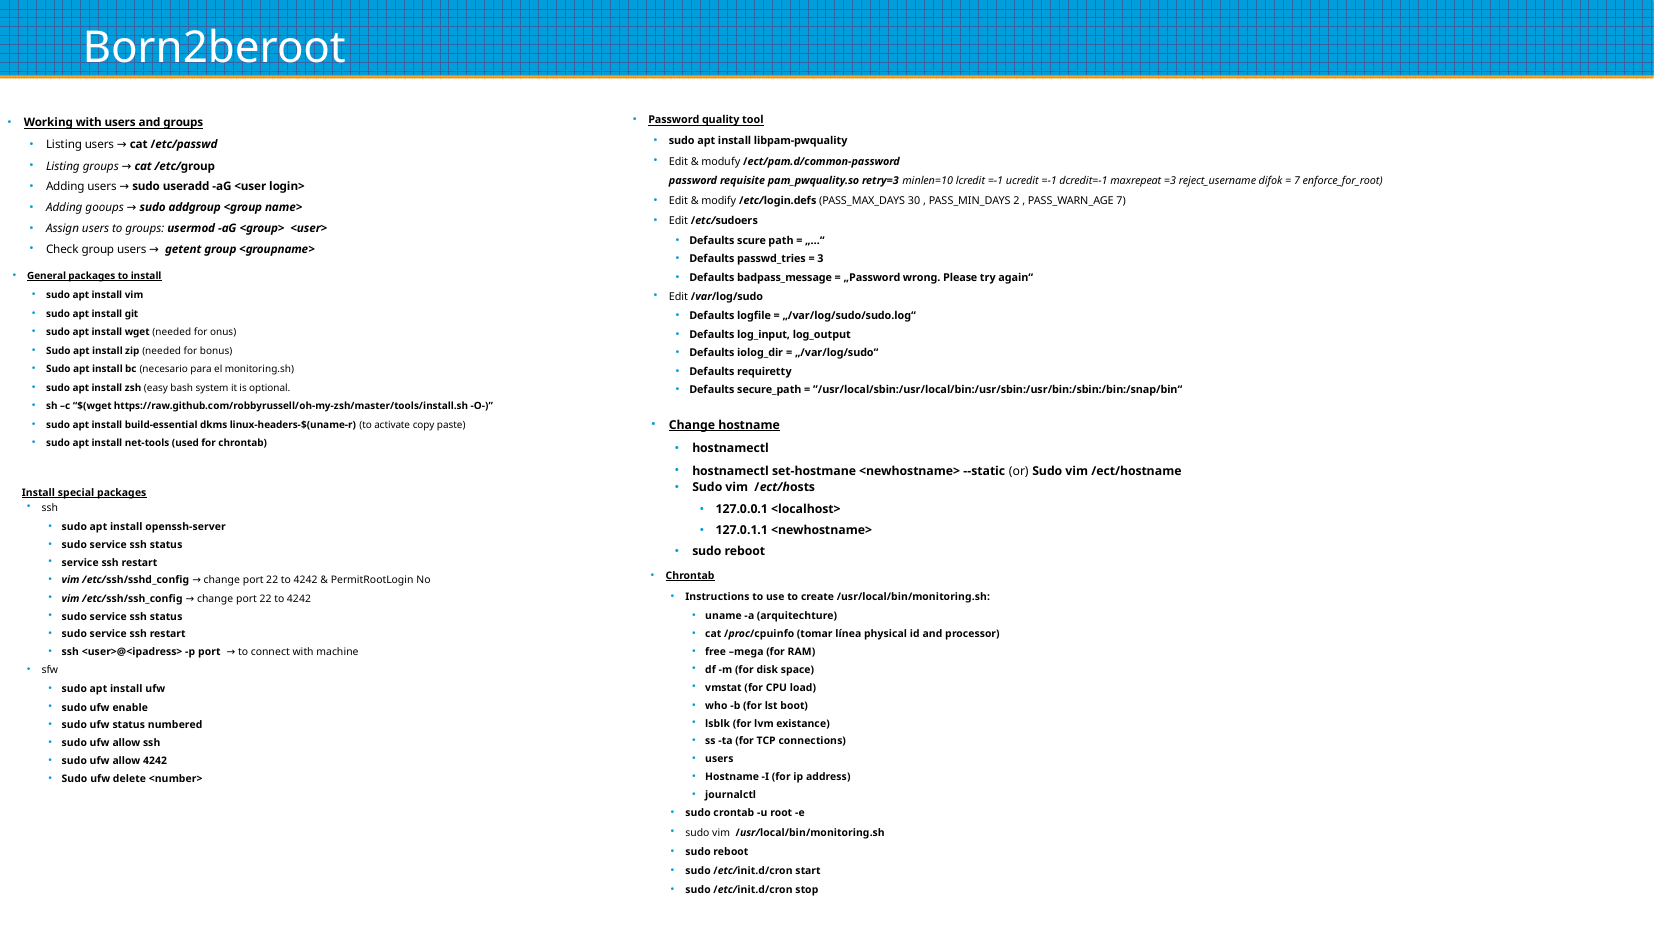

# Born2beroot
Password quality tool
sudo apt install libpam-pwquality
Edit & modufy /ect/pam.d/common-password
password requisite pam_pwquality.so retry=3 minlen=10 lcredit =-1 ucredit =-1 dcredit=-1 maxrepeat =3 reject_username difok = 7 enforce_for_root)
Edit & modify /etc/login.defs (PASS_MAX_DAYS 30 , PASS_MIN_DAYS 2 , PASS_WARN_AGE 7)
Edit /etc/sudoers
Defaults scure path = „…“
Defaults passwd_tries = 3
Defaults badpass_message = „Password wrong. Please try again“
Edit /var/log/sudo
Defaults logfile = „/var/log/sudo/sudo.log“
Defaults log_input, log_output
Defaults iolog_dir = „/var/log/sudo“
Defaults requiretty
Defaults secure_path = ”/usr/local/sbin:/usr/local/bin:/usr/sbin:/usr/bin:/sbin:/bin:/snap/bin“
Working with users and groups
Listing users → cat /etc/passwd
Listing groups → cat /etc/group
Adding users → sudo useradd -aG <user login>
Adding gooups → sudo addgroup <group name>
Assign users to groups: usermod -aG <group> <user>
Check group users → getent group <groupname>
General packages to install
sudo apt install vim
sudo apt install git
sudo apt install wget (needed for onus)
Sudo apt install zip (needed for bonus)
Sudo apt install bc (necesario para el monitoring.sh)
sudo apt install zsh (easy bash system it is optional.
sh –c “$(wget https://raw.github.com/robbyrussell/oh-my-zsh/master/tools/install.sh -O-)”
sudo apt install build-essential dkms linux-headers-$(uname-r) (to activate copy paste)
sudo apt install net-tools (used for chrontab)
Born2beroot
Change hostname
hostnamectl
hostnamectl set-hostmane <newhostname> --static (or) Sudo vim /ect/hostname
Sudo vim /ect/hosts
127.0.0.1 <localhost>
127.0.1.1 <newhostname>
sudo reboot
Install special packages
ssh
sudo apt install openssh-server
sudo service ssh status
service ssh restart
vim /etc/ssh/sshd_config → change port 22 to 4242 & PermitRootLogin No
vim /etc/ssh/ssh_config → change port 22 to 4242
sudo service ssh status
sudo service ssh restart
ssh <user>@<ipadress> -p port → to connect with machine
sfw
sudo apt install ufw
sudo ufw enable
sudo ufw status numbered
sudo ufw allow ssh
sudo ufw allow 4242
Sudo ufw delete
Chrontab
Instructions to use to create /usr/local/bin/monitoring.sh:
uname -a (arquitechture)
cat /proc/cpuinfo (tomar línea physical id and processor)
free –mega (for RAM)
df -m (for disk space)
vmstat (for CPU load)
who -b (for lst boot)
lsblk (for lvm existance)
ss -ta (for TCP connections)
users
Hostname -I (for ip address)
journalctl
sudo crontab -u root -e
sudo vim /usr/local/bin/monitoring.sh
sudo reboot
sudo /etc/init.d/cron start
sudo /etc/init.d/cron stop